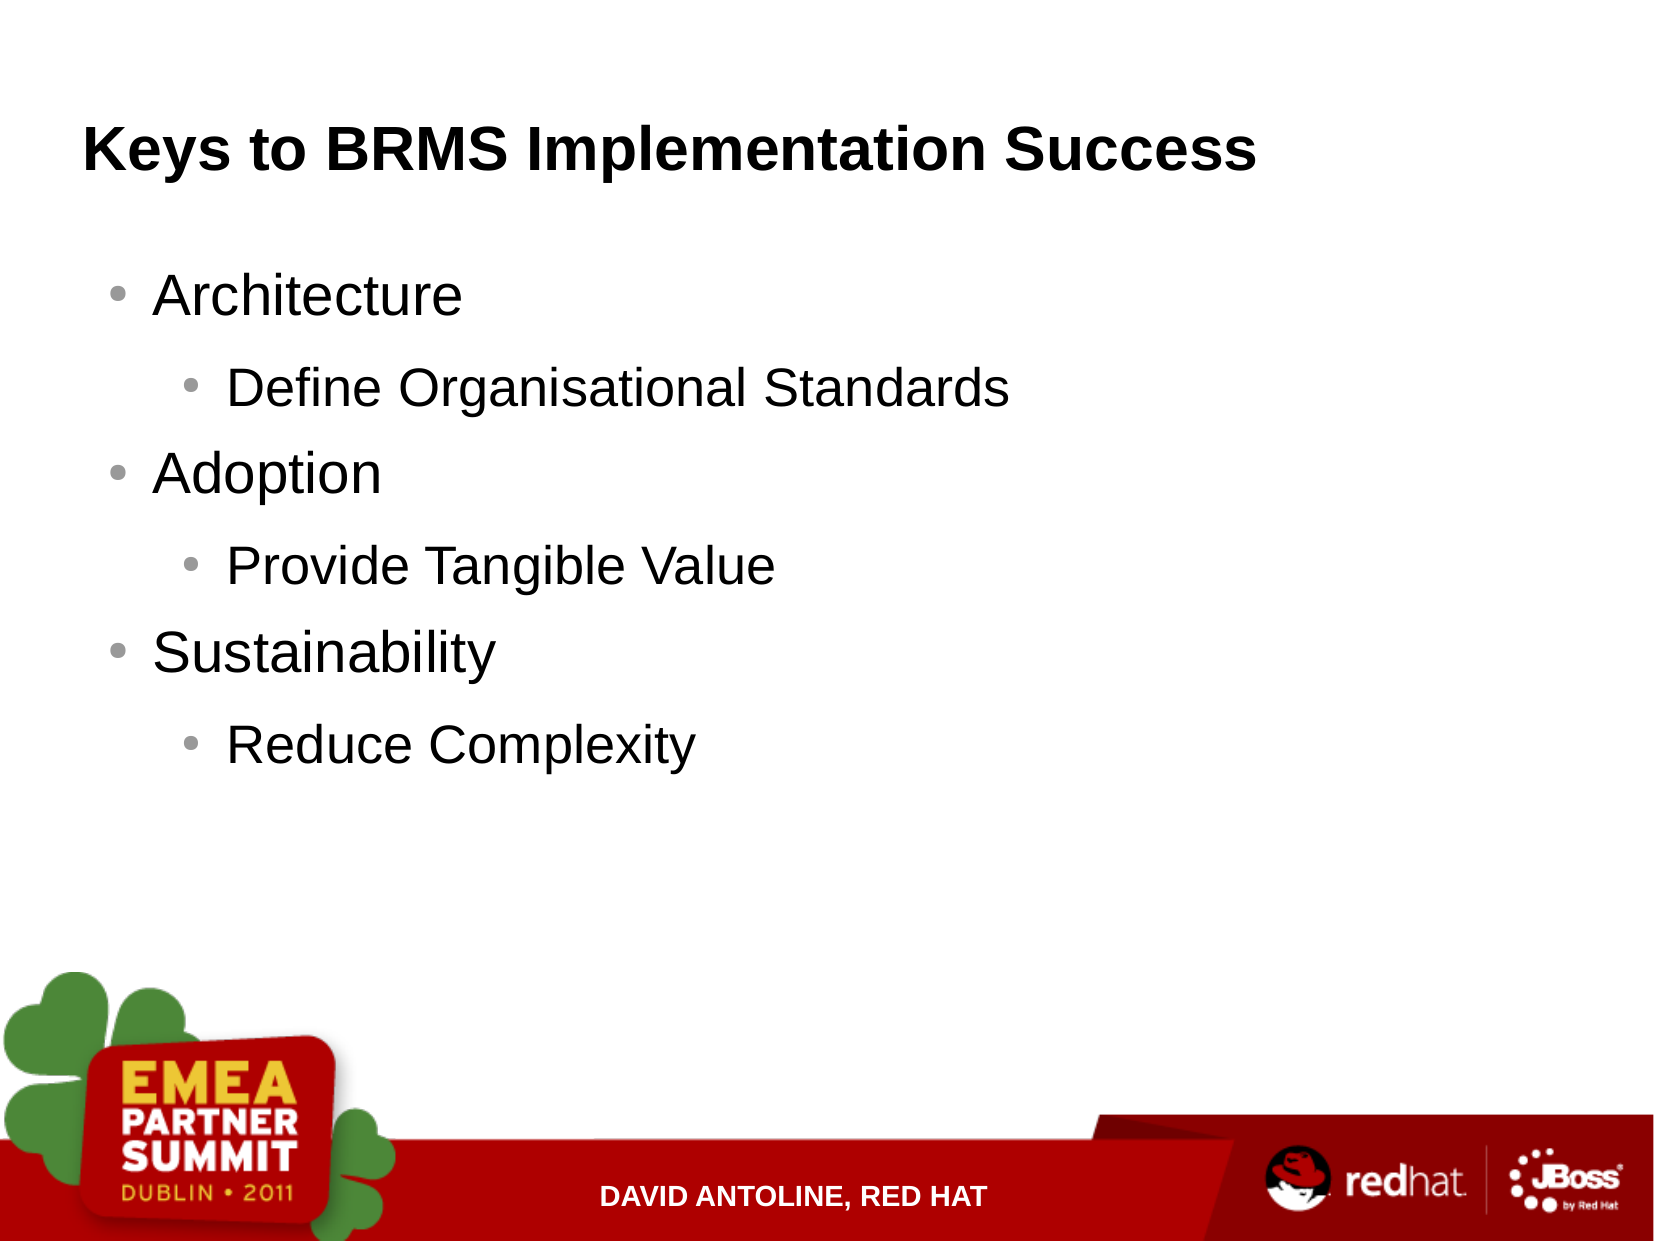

# Keys to BRMS Implementation Success
Architecture
Define Organisational Standards
Adoption
Provide Tangible Value
Sustainability
Reduce Complexity